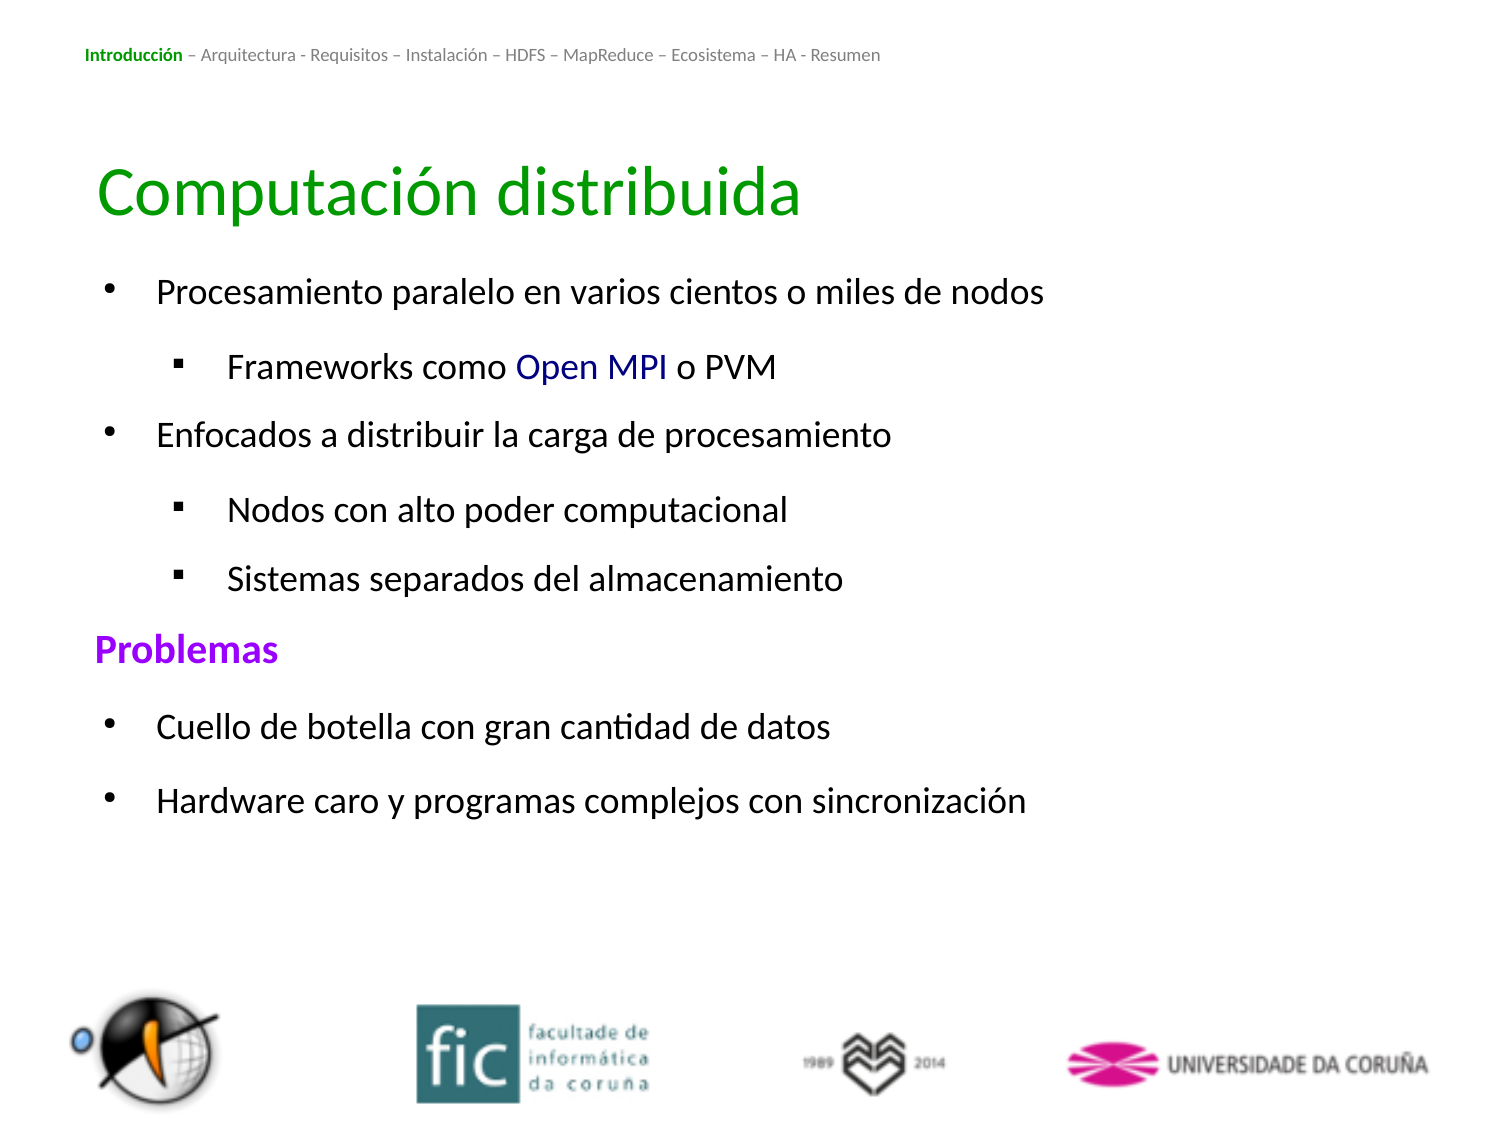

Introducción – Arquitectura - Requisitos – Instalación – HDFS – MapReduce – Ecosistema – HA - Resumen
# Computación distribuida
Procesamiento paralelo en varios cientos o miles de nodos
Frameworks como Open MPI o PVM
Enfocados a distribuir la carga de procesamiento
Nodos con alto poder computacional
Sistemas separados del almacenamiento
 Problemas
Cuello de botella con gran cantidad de datos
Hardware caro y programas complejos con sincronización